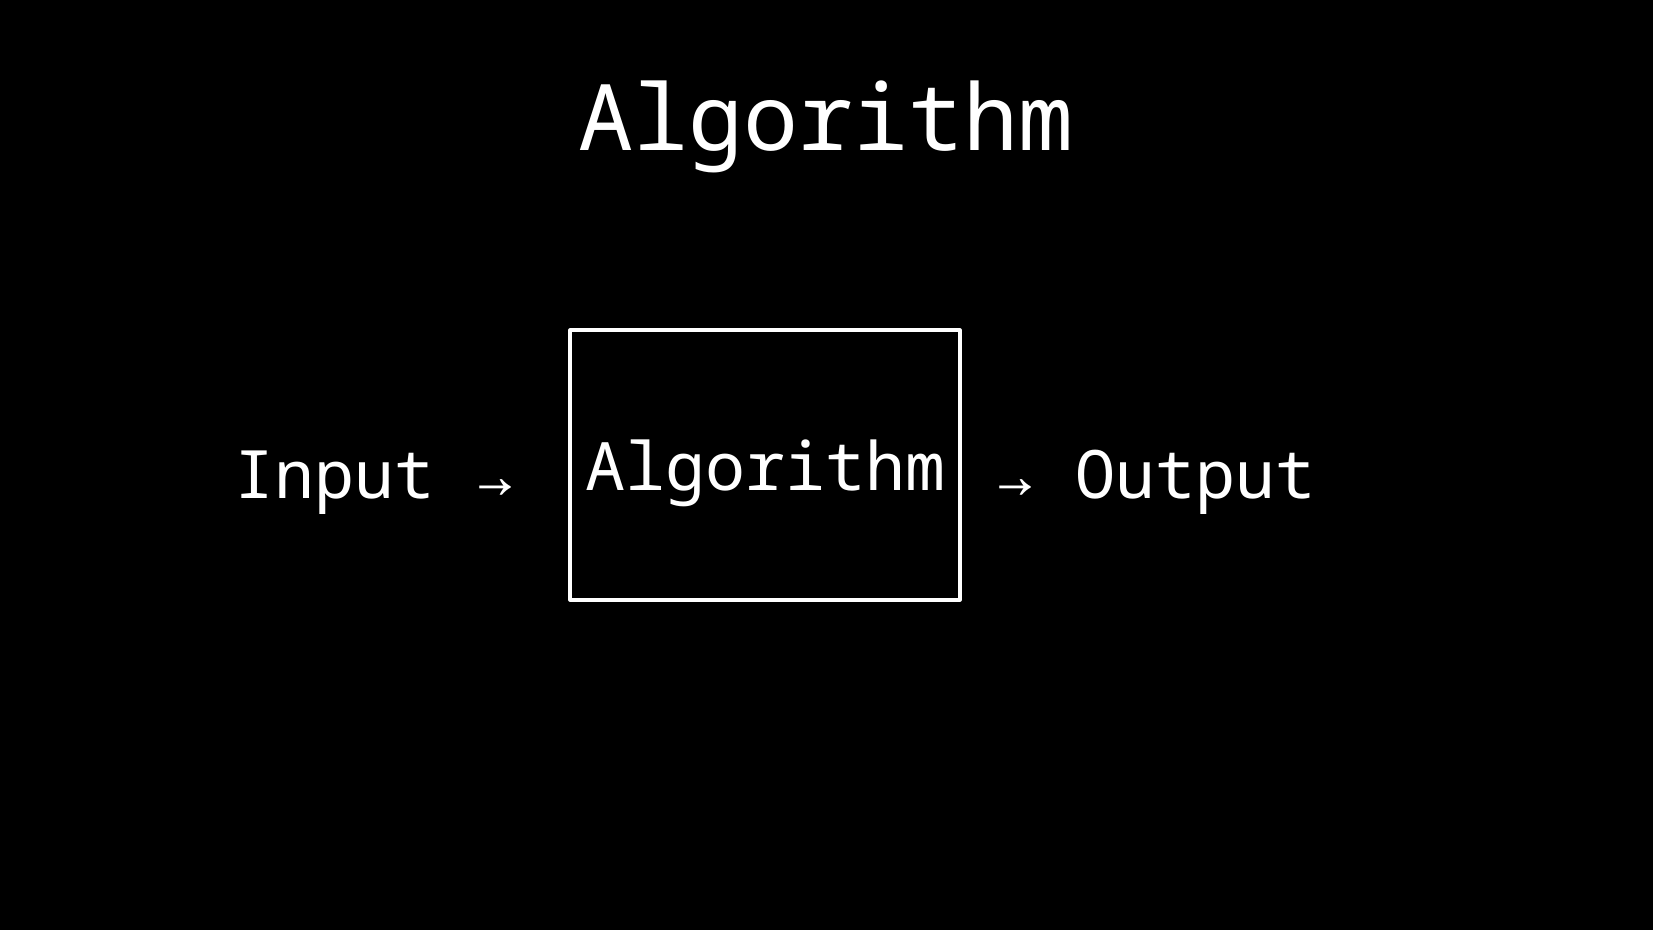

# Algorithm
Algorithm
Input → → Output